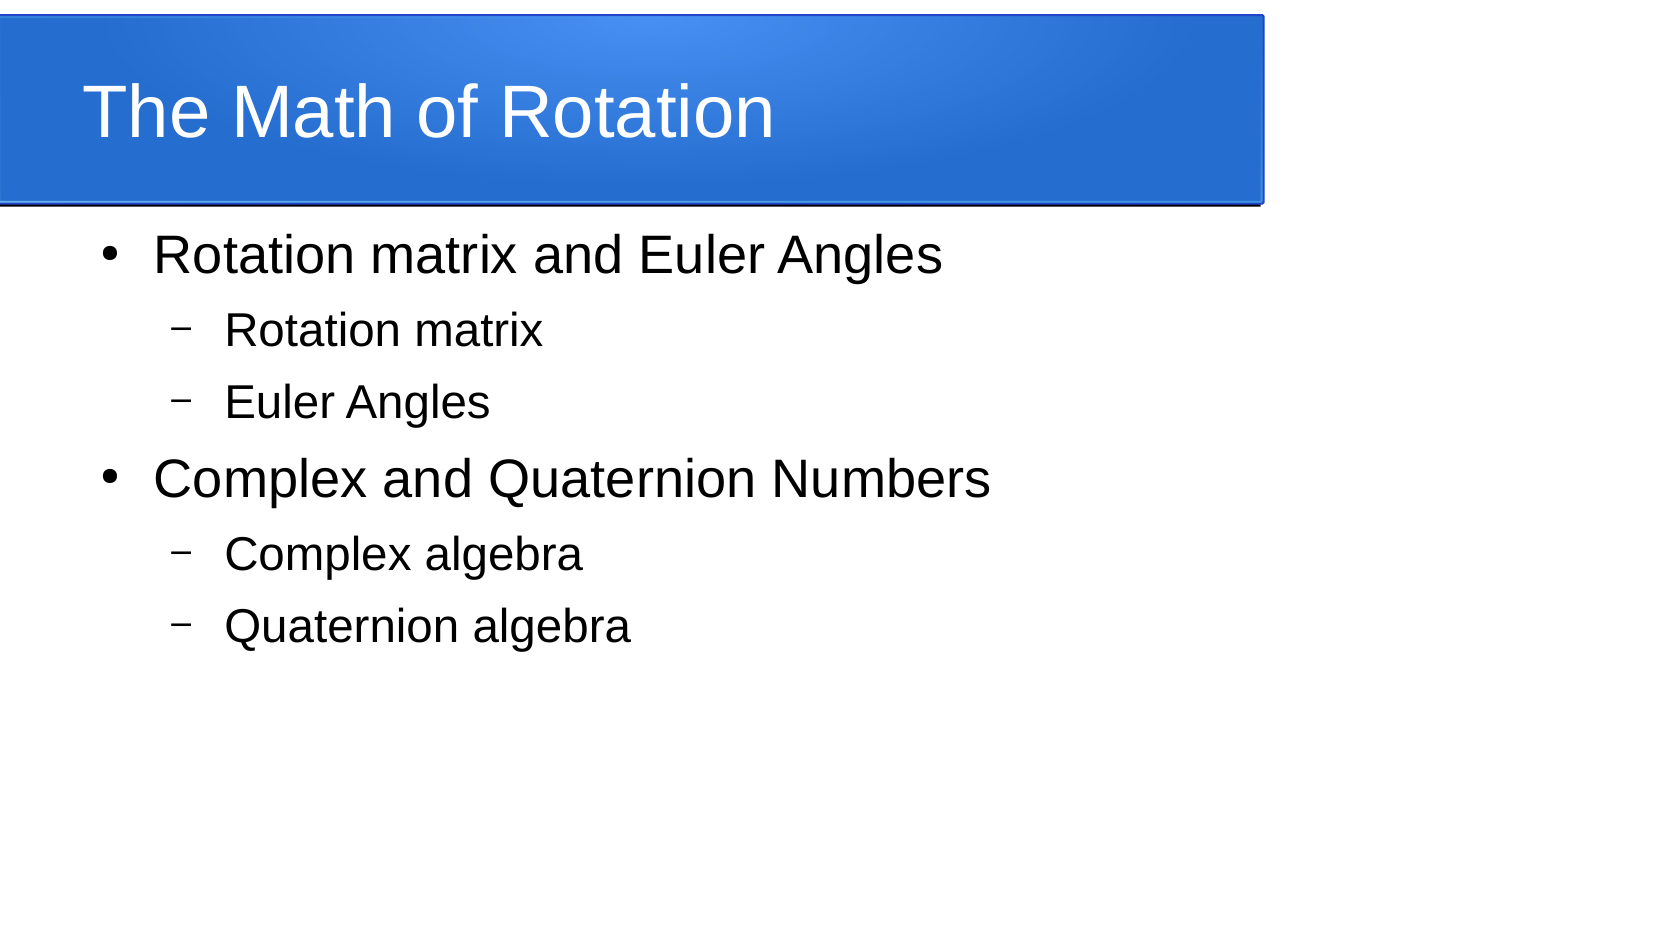

# The Math of Rotation
Rotation matrix and Euler Angles
Rotation matrix
Euler Angles
Complex and Quaternion Numbers
Complex algebra
Quaternion algebra